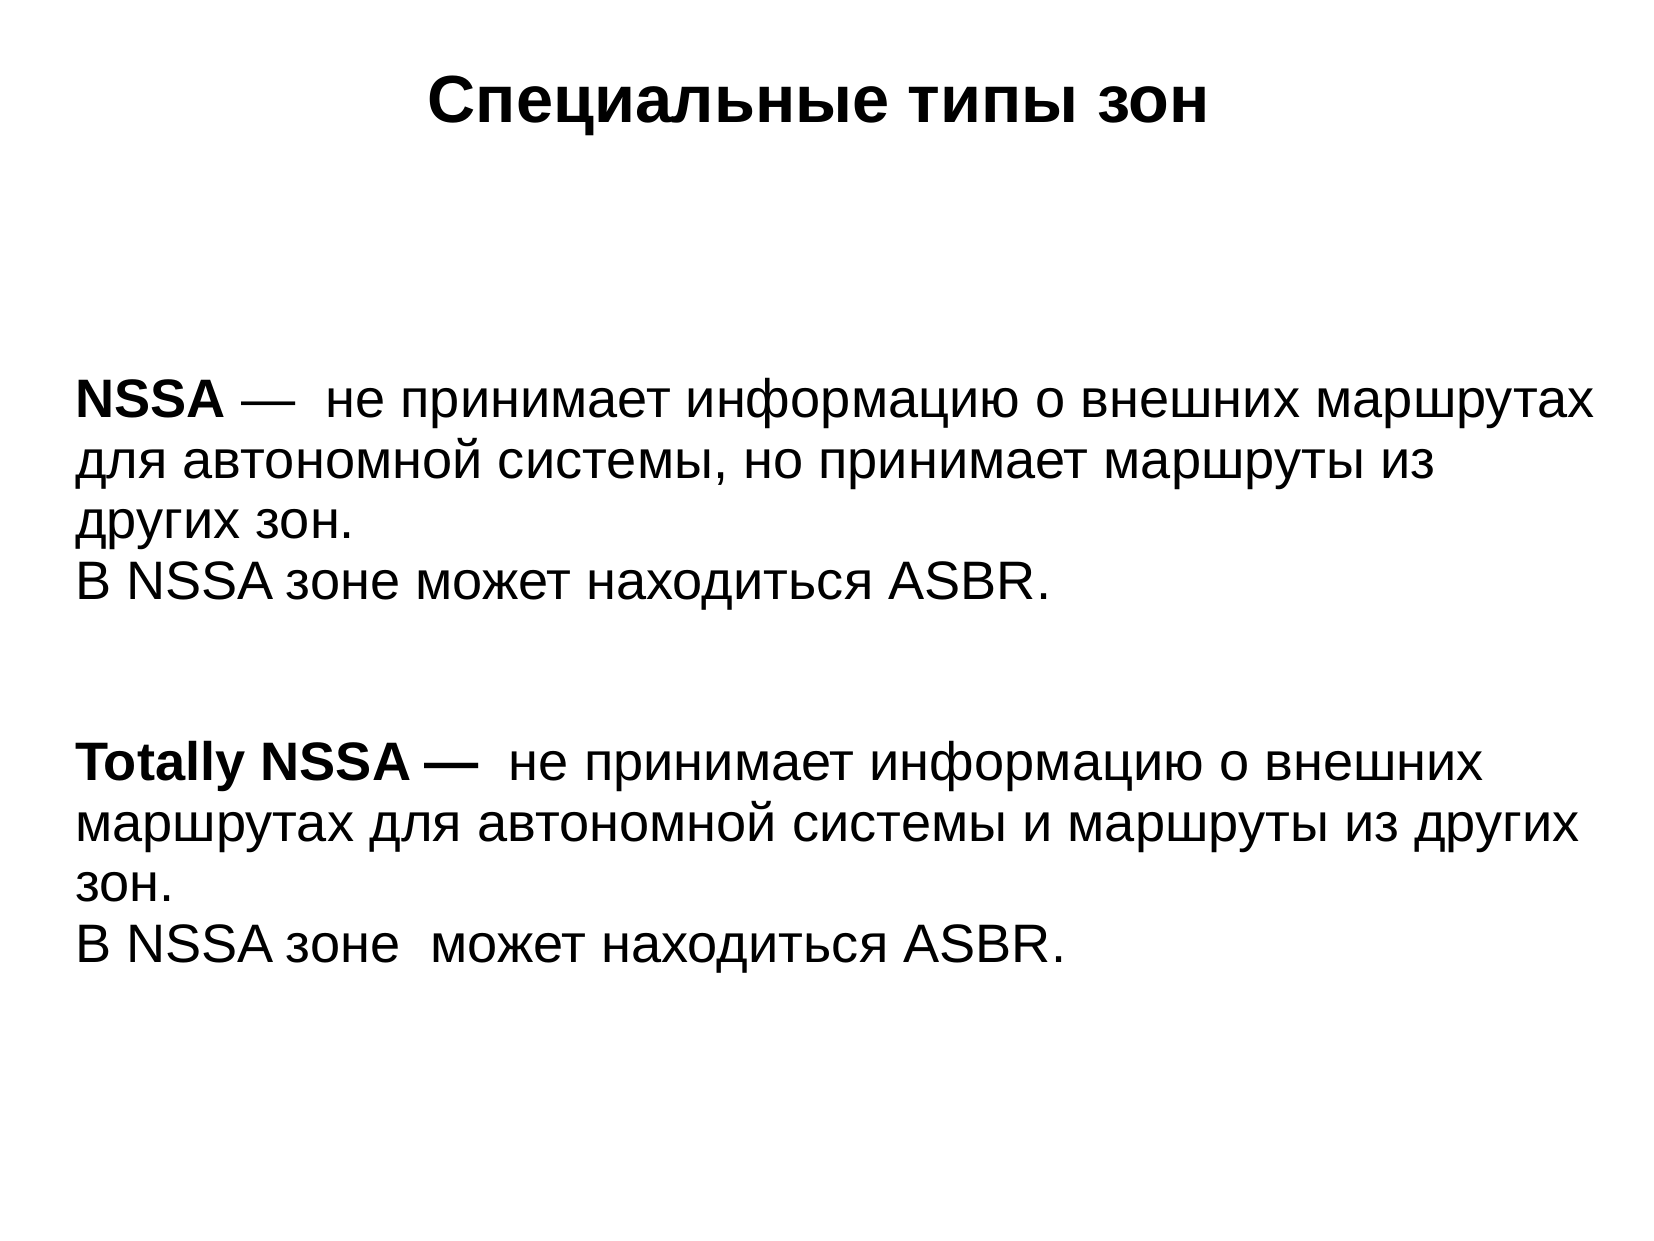

Специальные типы зон
# NSSA — не принимает информацию о внешних маршрутах для автономной системы, но принимает маршруты из других зон.
В NSSA зоне может находиться ASBR.
Totally NSSA — не принимает информацию о внешних маршрутах для автономной системы и маршруты из других зон.
В NSSA зоне может находиться ASBR.